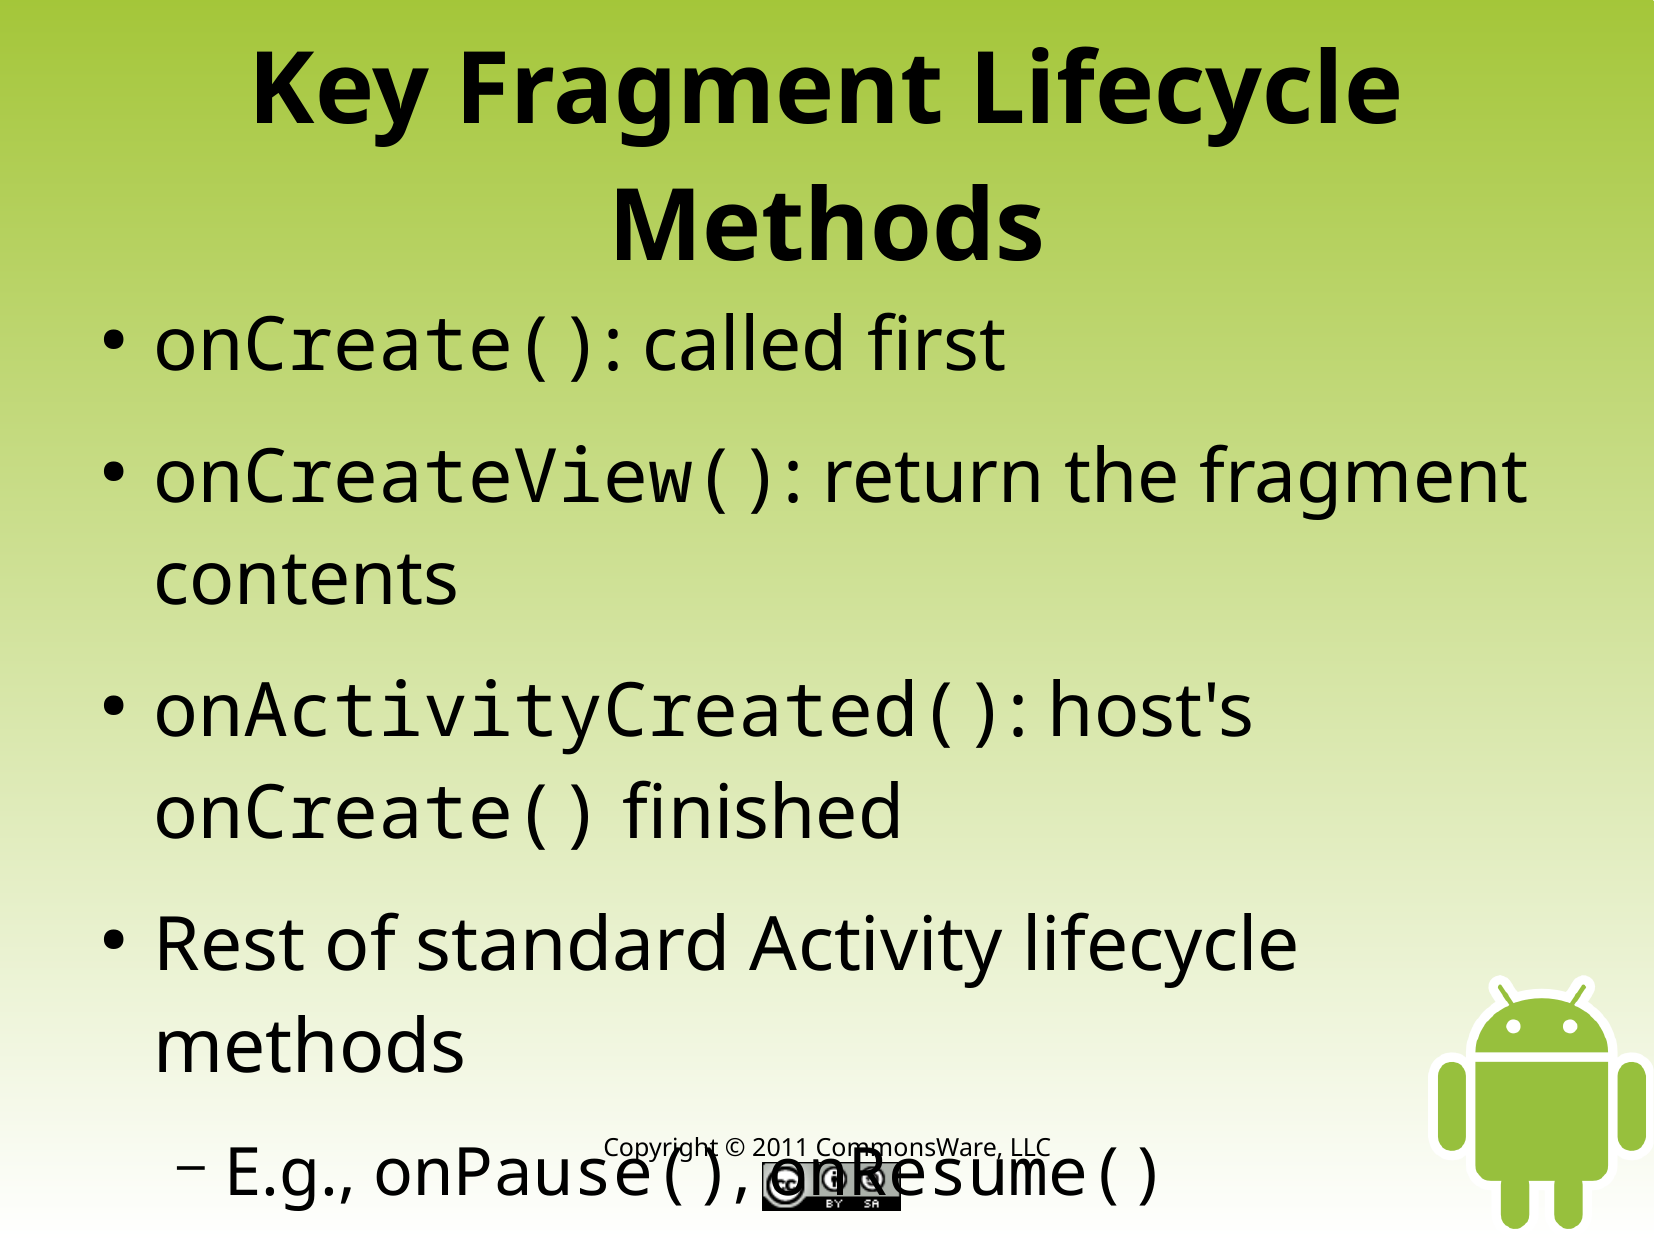

# Key Fragment Lifecycle Methods
onCreate(): called first
onCreateView(): return the fragment contents
onActivityCreated(): host's onCreate() finished
Rest of standard Activity lifecycle methods
E.g., onPause(), onResume()